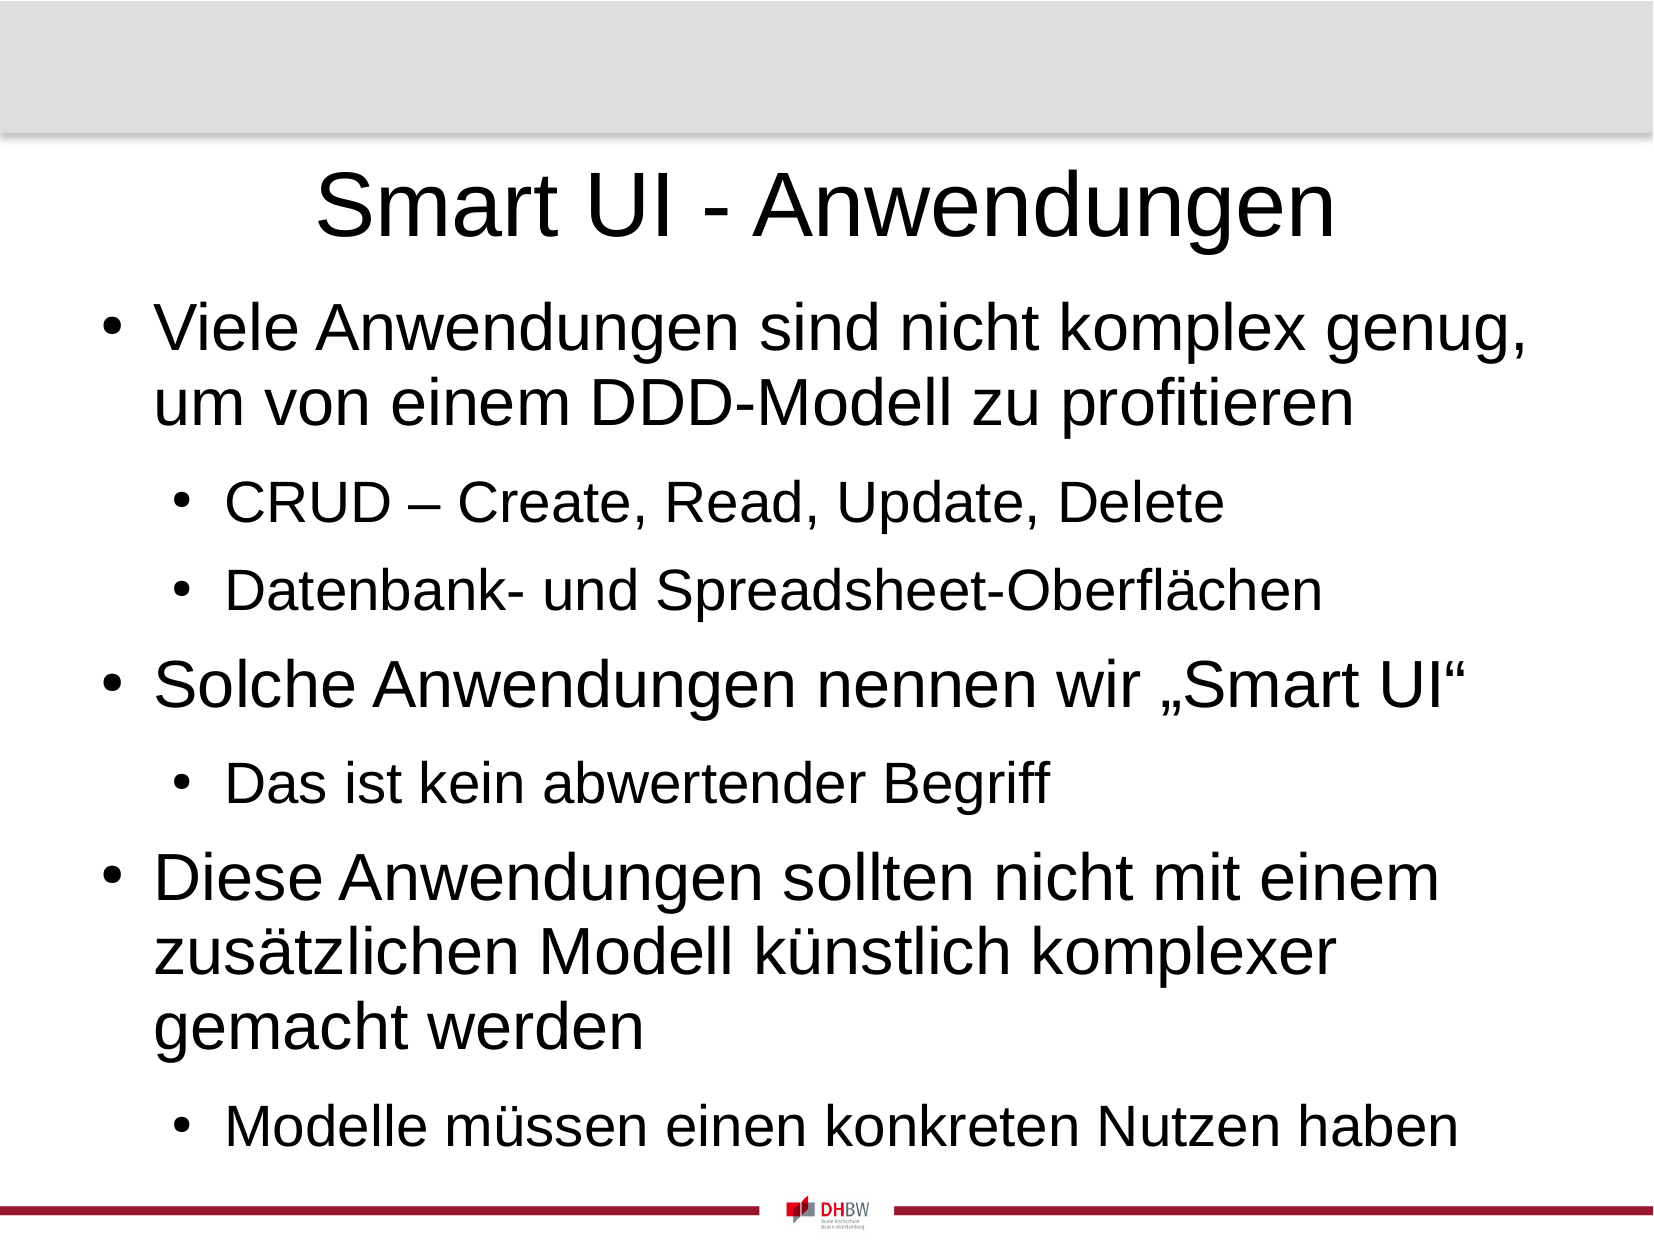

# Smart UI - Anwendungen
Viele Anwendungen sind nicht komplex genug, um von einem DDD-Modell zu profitieren
CRUD – Create, Read, Update, Delete
Datenbank- und Spreadsheet-Oberflächen
Solche Anwendungen nennen wir „Smart UI“
Das ist kein abwertender Begriff
Diese Anwendungen sollten nicht mit einem zusätzlichen Modell künstlich komplexer gemacht werden
Modelle müssen einen konkreten Nutzen haben